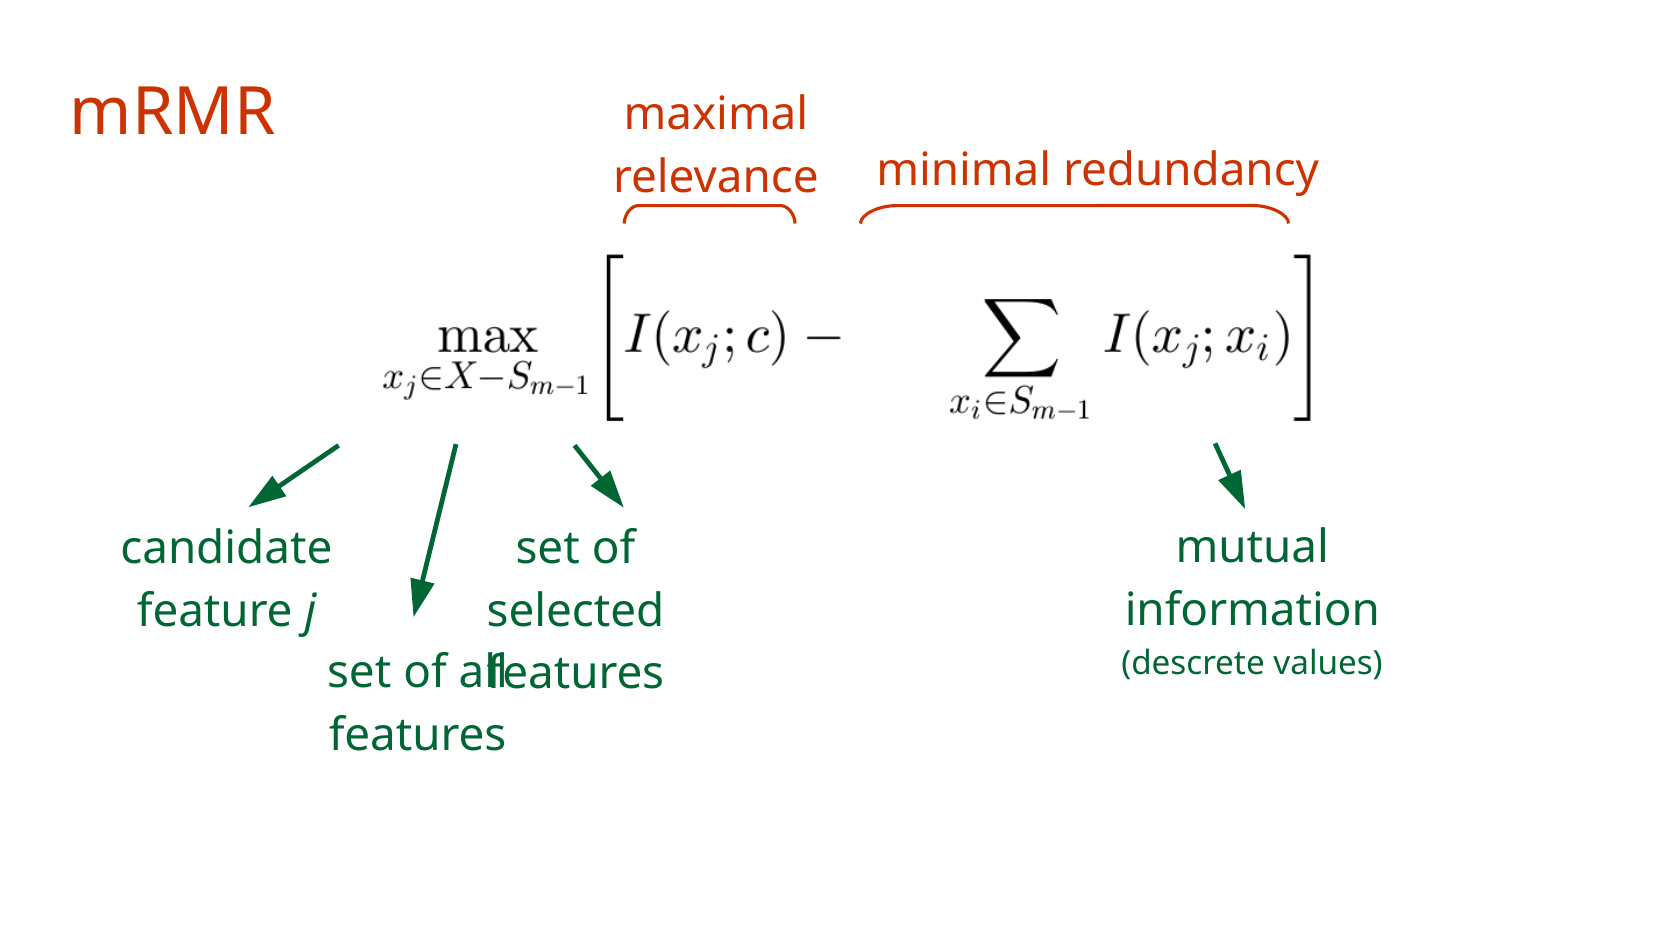

mRMR
maximal
relevance
minimal redundancy
mutual
information
(descrete values)
candidate
feature j
set of selected
features
set of all
features